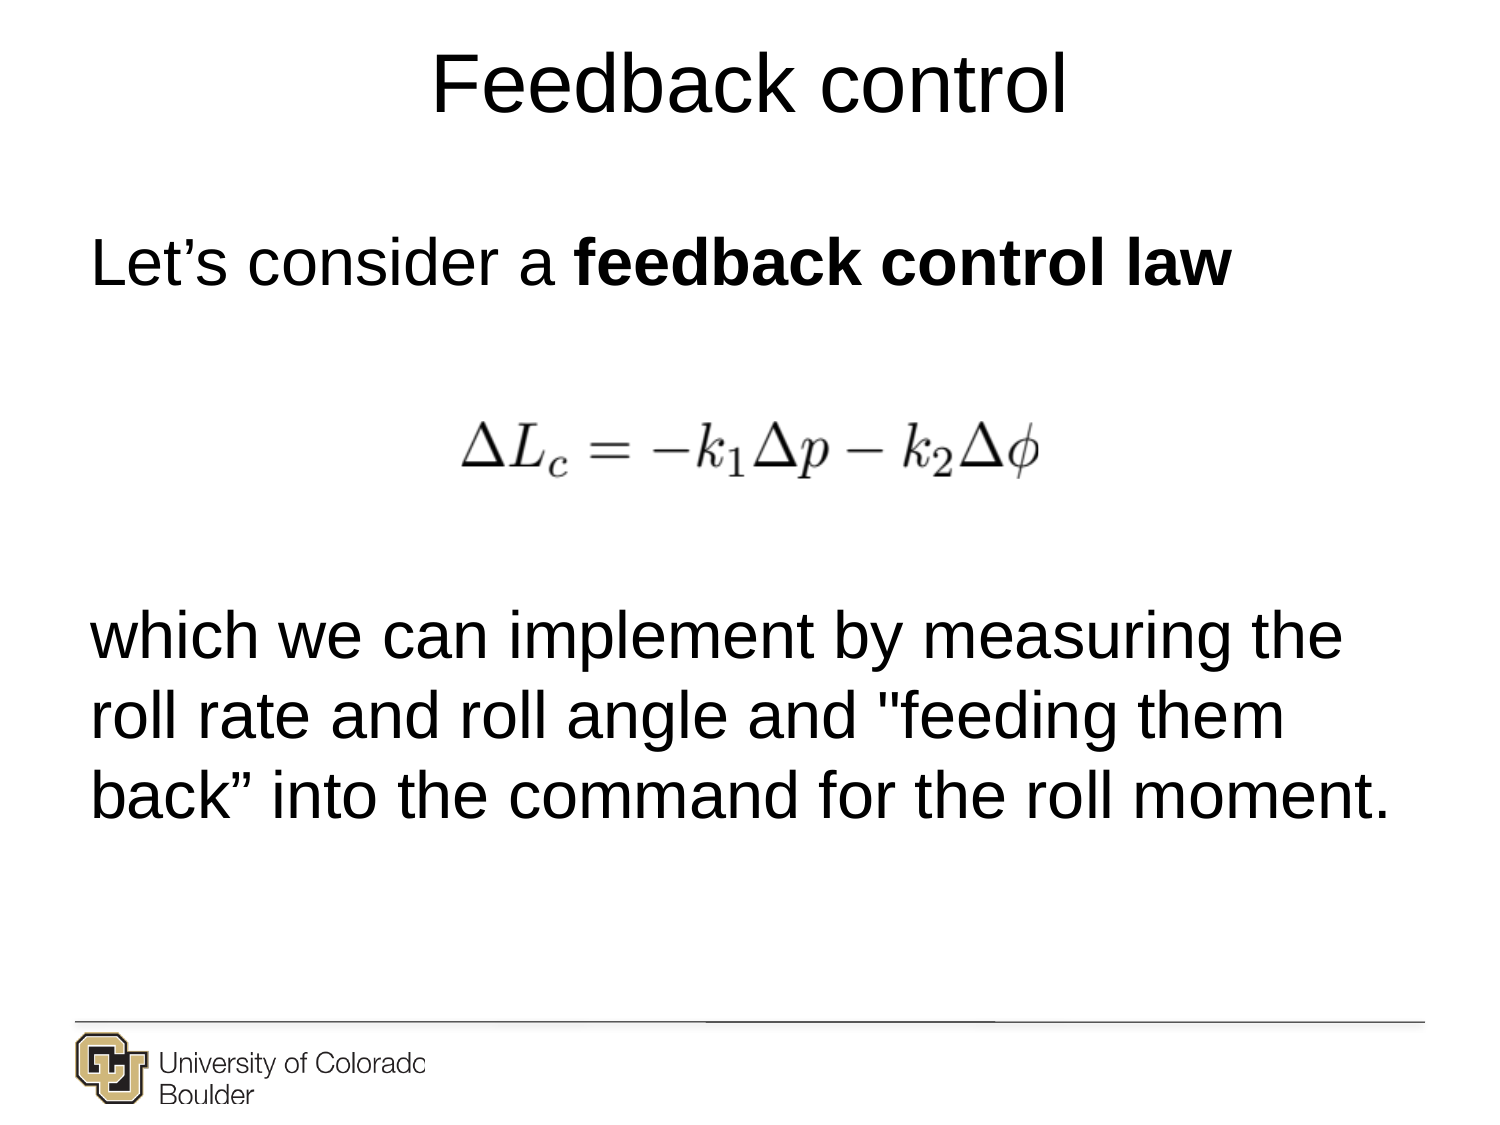

# Feedback control
Let’s consider a feedback control law
which we can implement by measuring the roll rate and roll angle and "feeding them back” into the command for the roll moment.